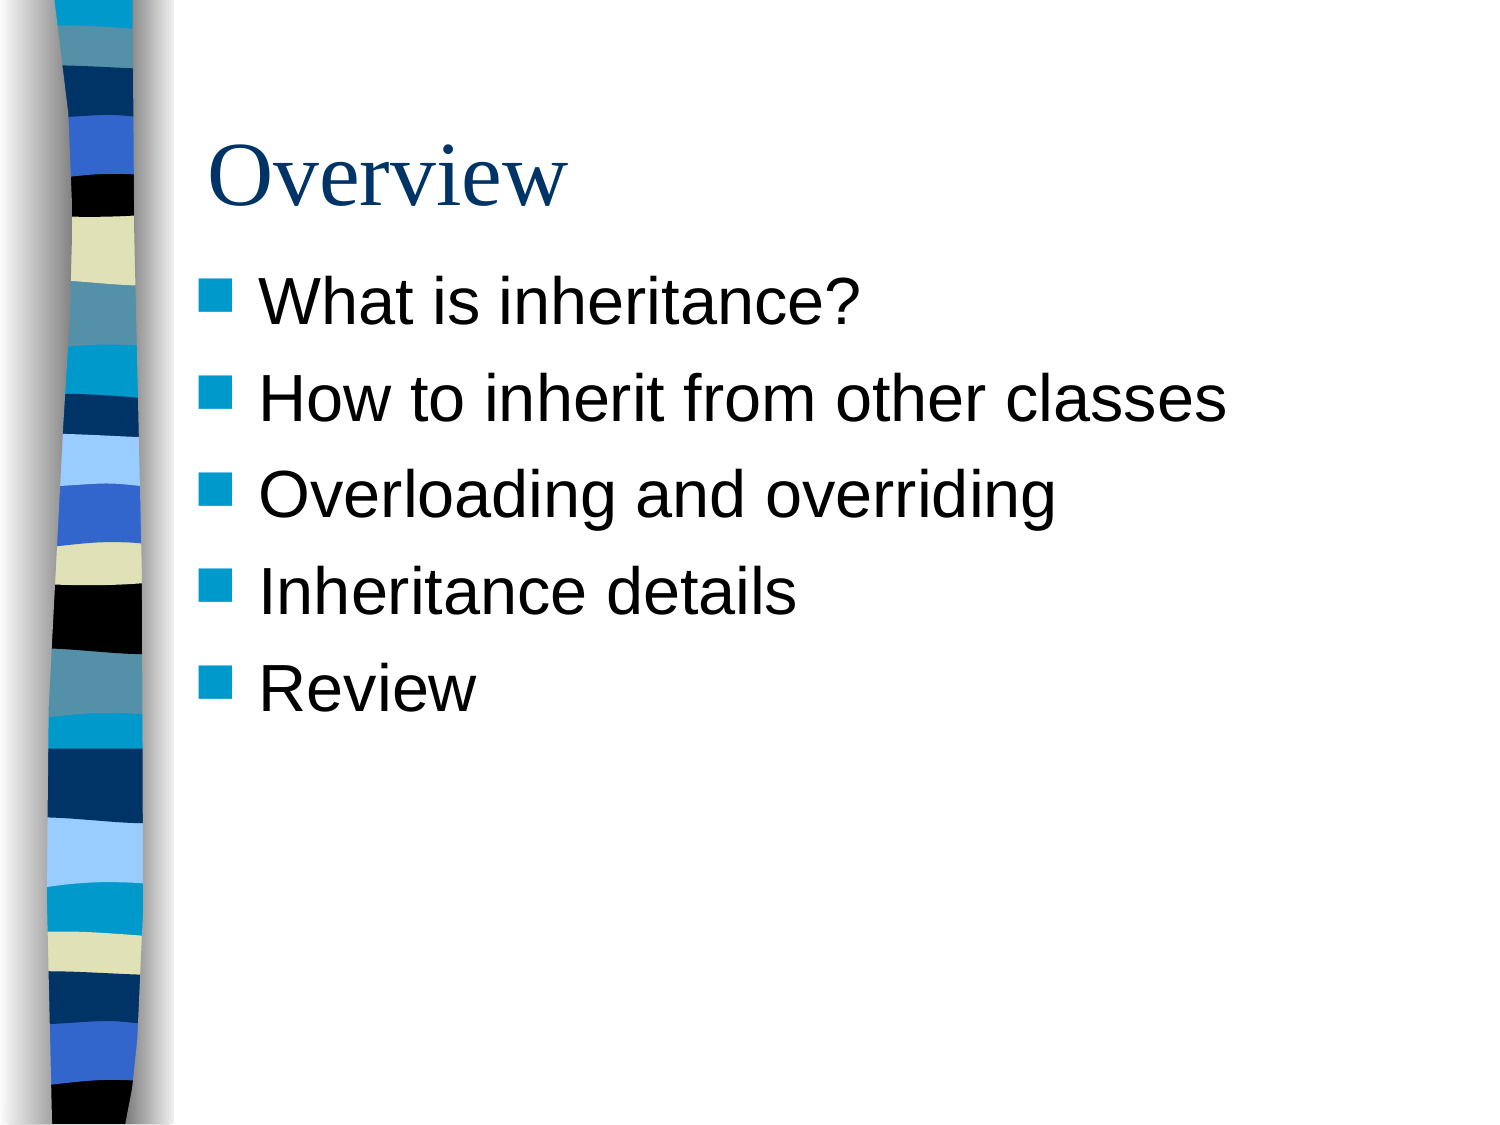

# Overview
What is inheritance?
How to inherit from other classes
Overloading and overriding
Inheritance details
Review